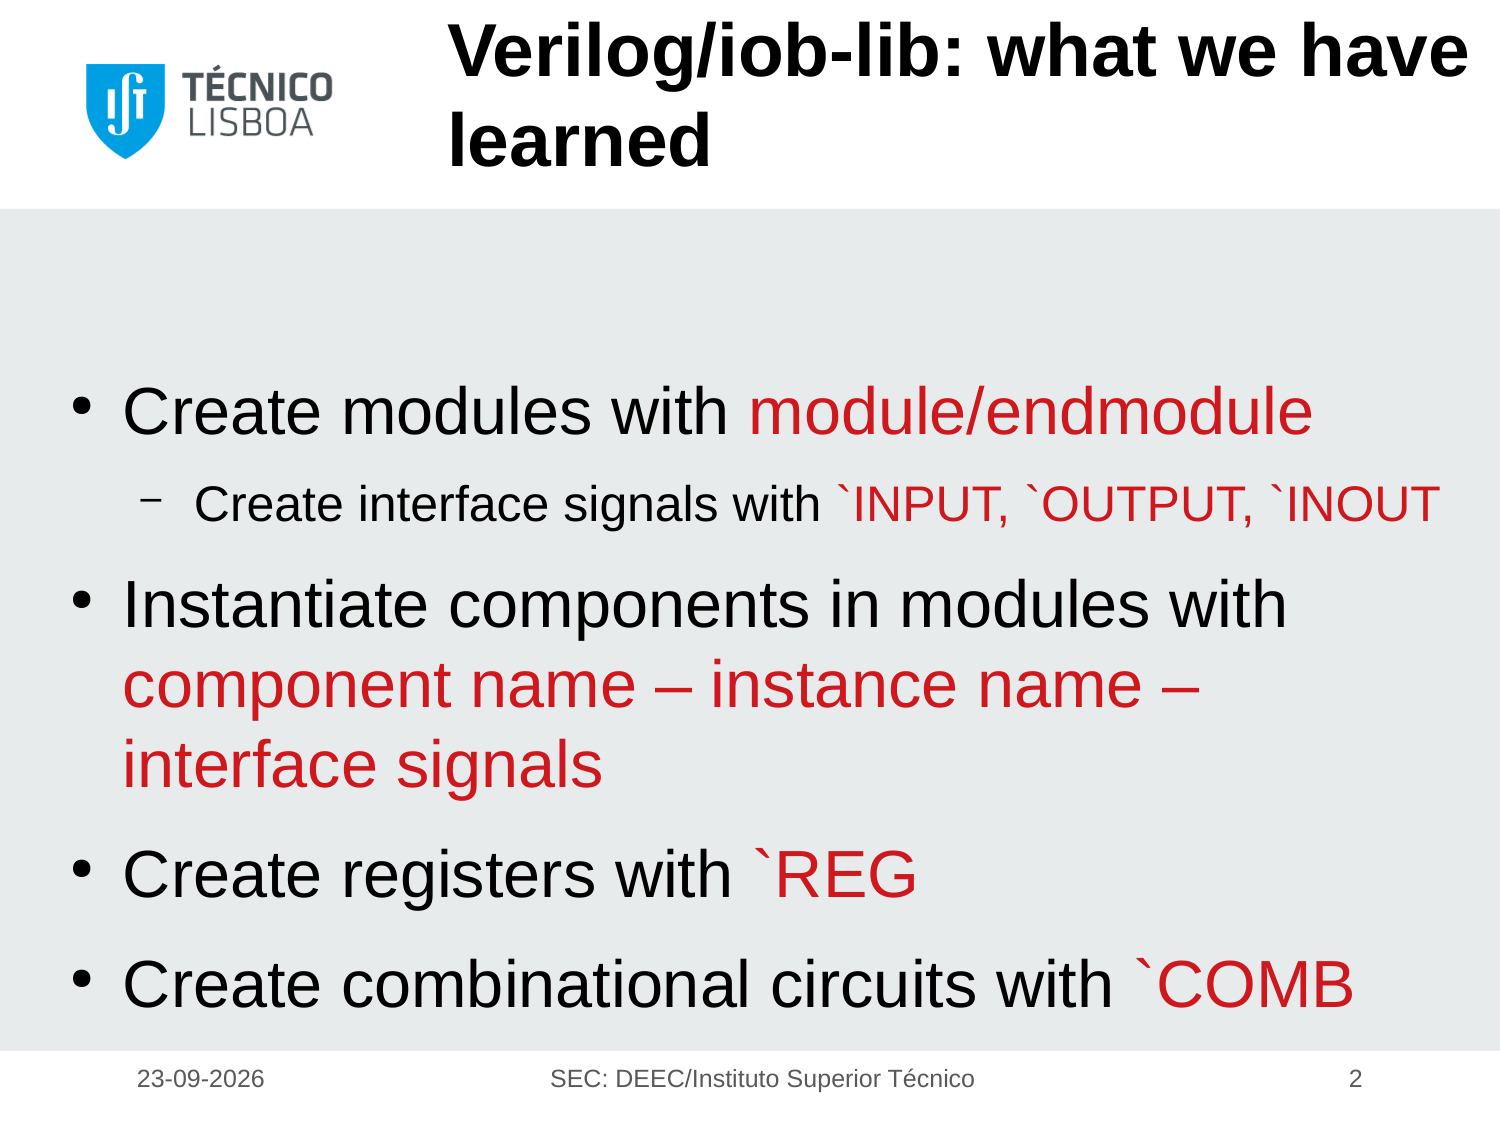

# Verilog/iob-lib: what we have learned
Create modules with module/endmodule
Create interface signals with `INPUT, `OUTPUT, `INOUT
Instantiate components in modules with component name – instance name – interface signals
Create registers with `REG
Create combinational circuits with `COMB
2